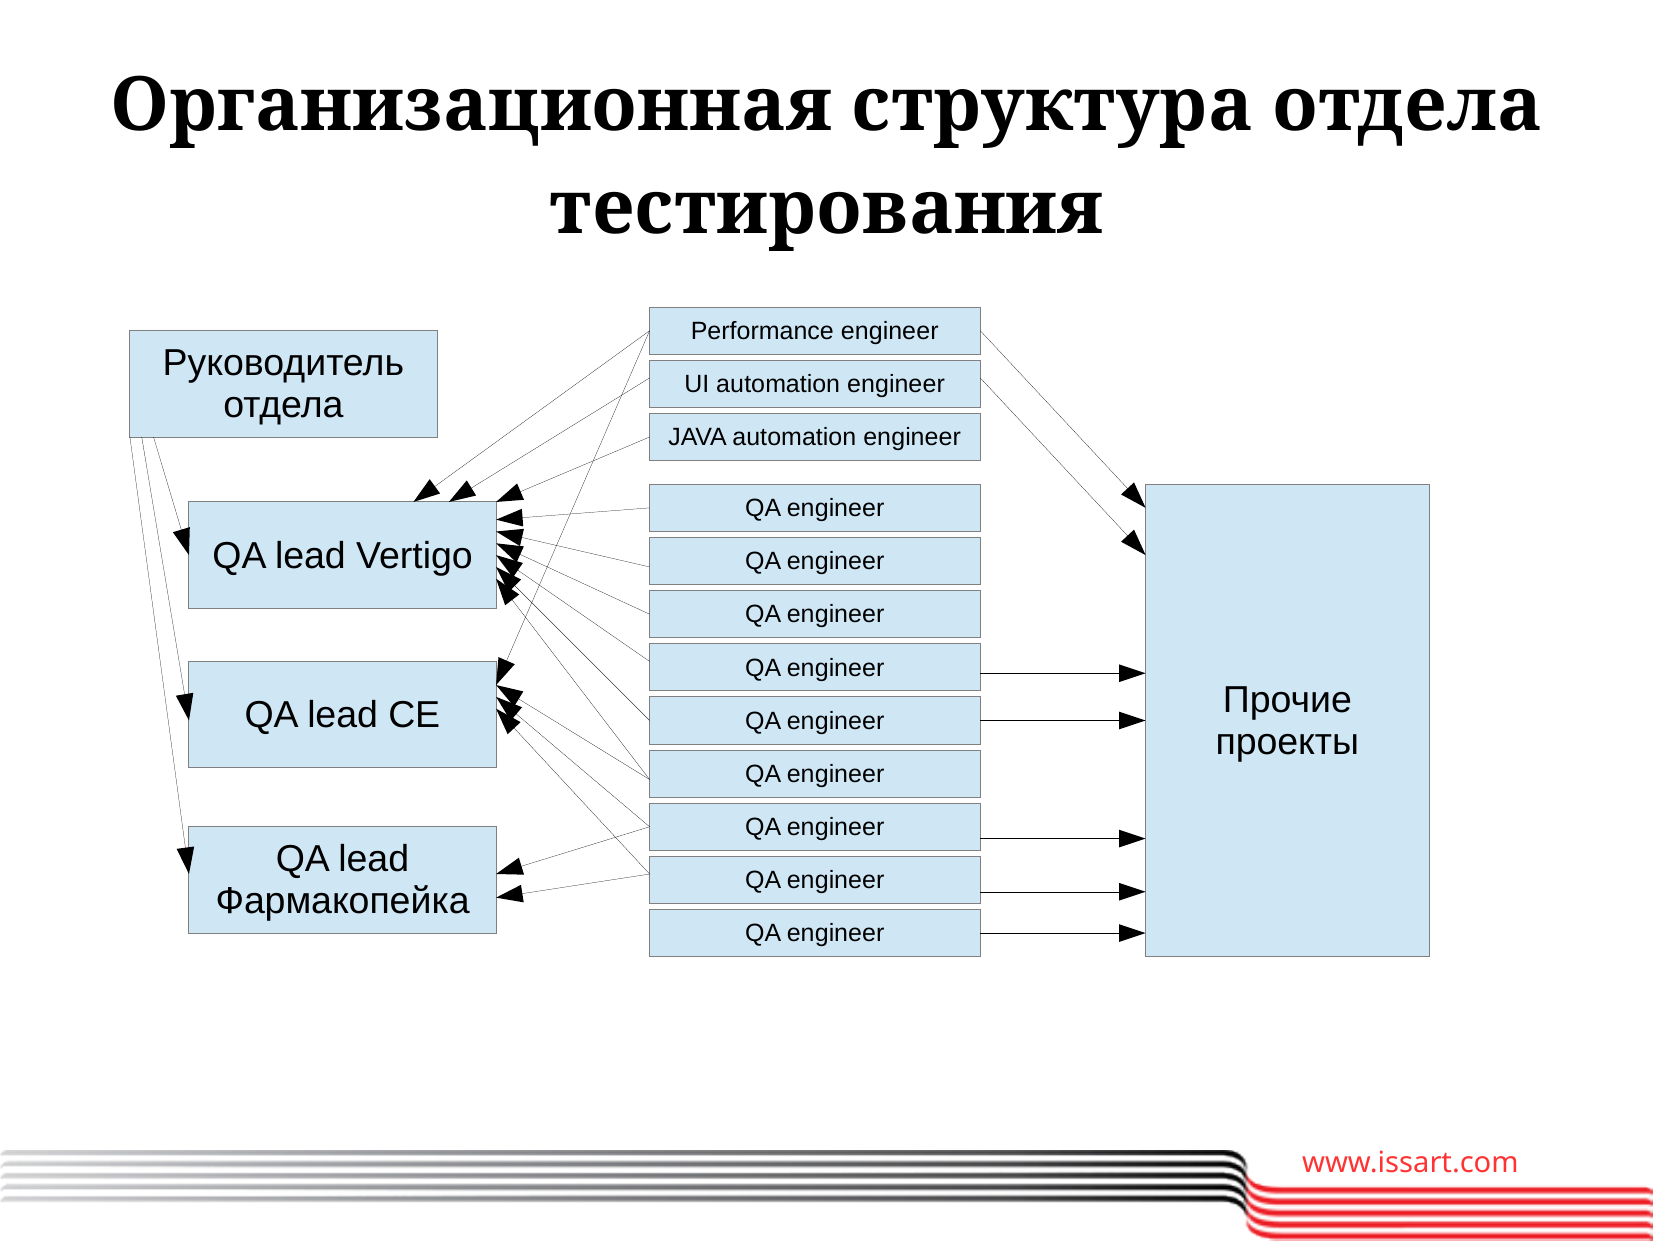

# Организационная структура отдела тестирования
Performance engineer
Руководитель отдела
UI automation engineer
JAVA automation engineer
QA engineer
Прочие проекты
QA lead Vertigo
QA engineer
QA engineer
QA engineer
QA lead CE
QA engineer
QA engineer
QA engineer
QA lead Фармакопейка
QA engineer
QA engineer
www.issart.com